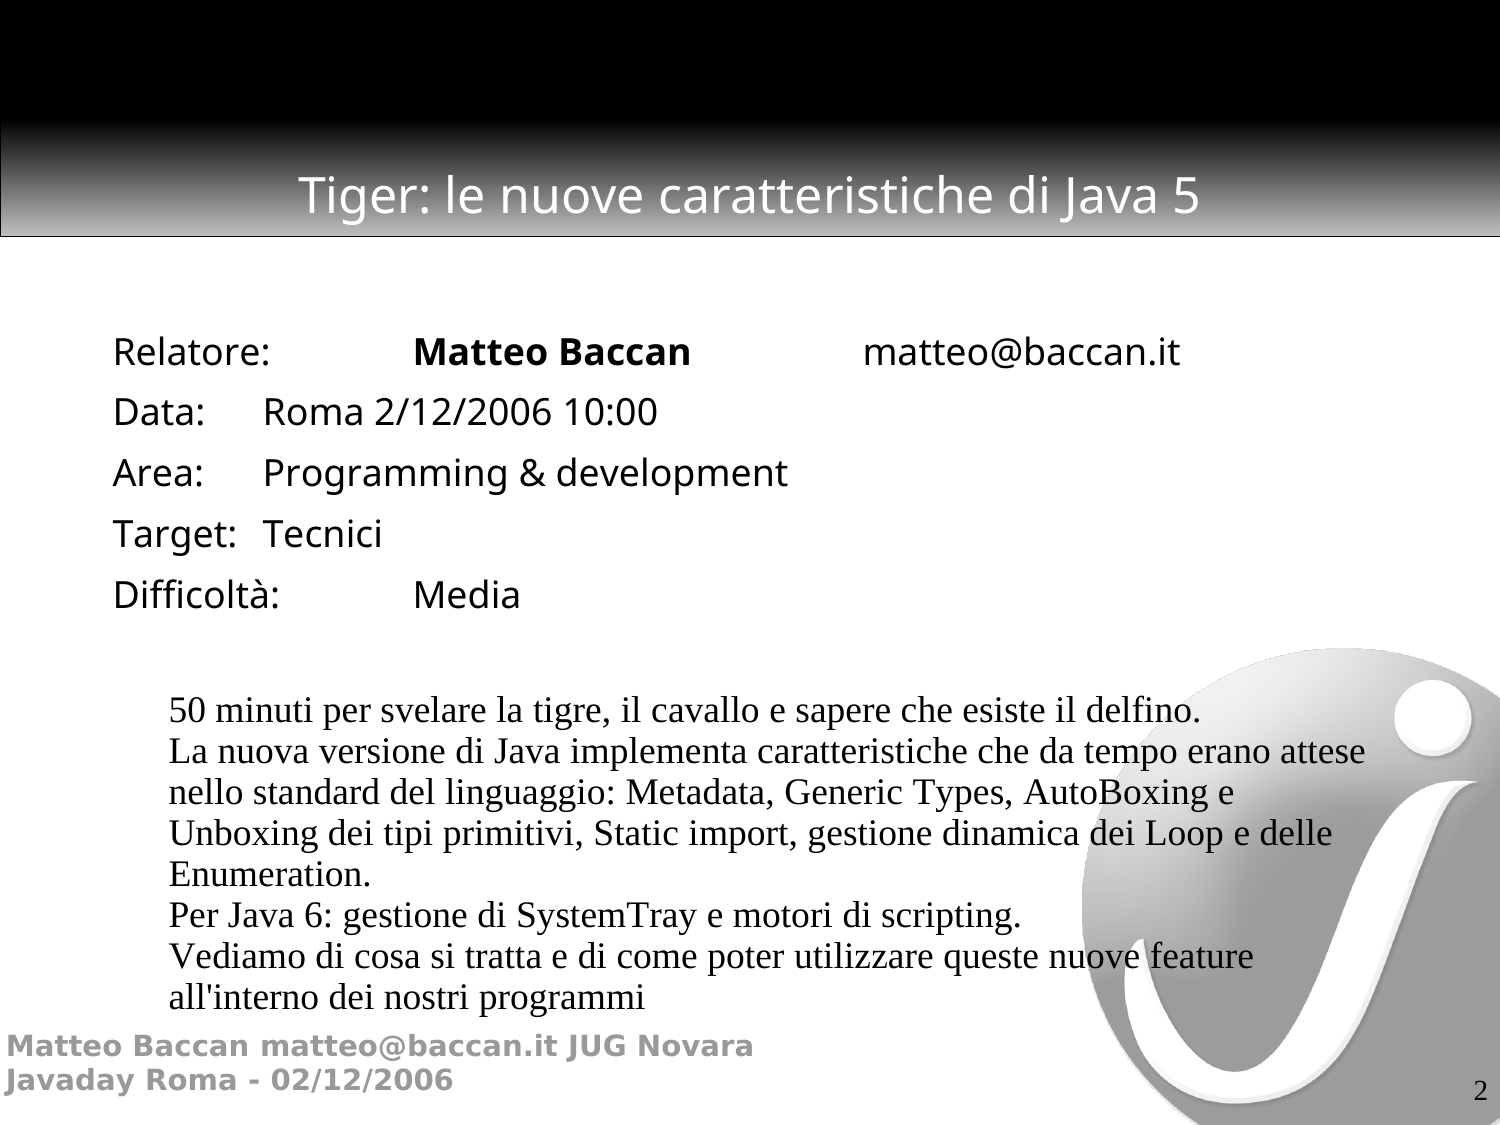

# Tiger: le nuove caratteristiche di Java 5
Relatore: 	Matteo Baccan		matteo@baccan.it
Data:	Roma 2/12/2006 10:00
Area:	Programming & development
Target:	Tecnici
Difficoltà:	Media
50 minuti per svelare la tigre, il cavallo e sapere che esiste il delfino.
La nuova versione di Java implementa caratteristiche che da tempo erano attese nello standard del linguaggio: Metadata, Generic Types, AutoBoxing e Unboxing dei tipi primitivi, Static import, gestione dinamica dei Loop e delle Enumeration.
Per Java 6: gestione di SystemTray e motori di scripting.
Vediamo di cosa si tratta e di come poter utilizzare queste nuove feature all'interno dei nostri programmi